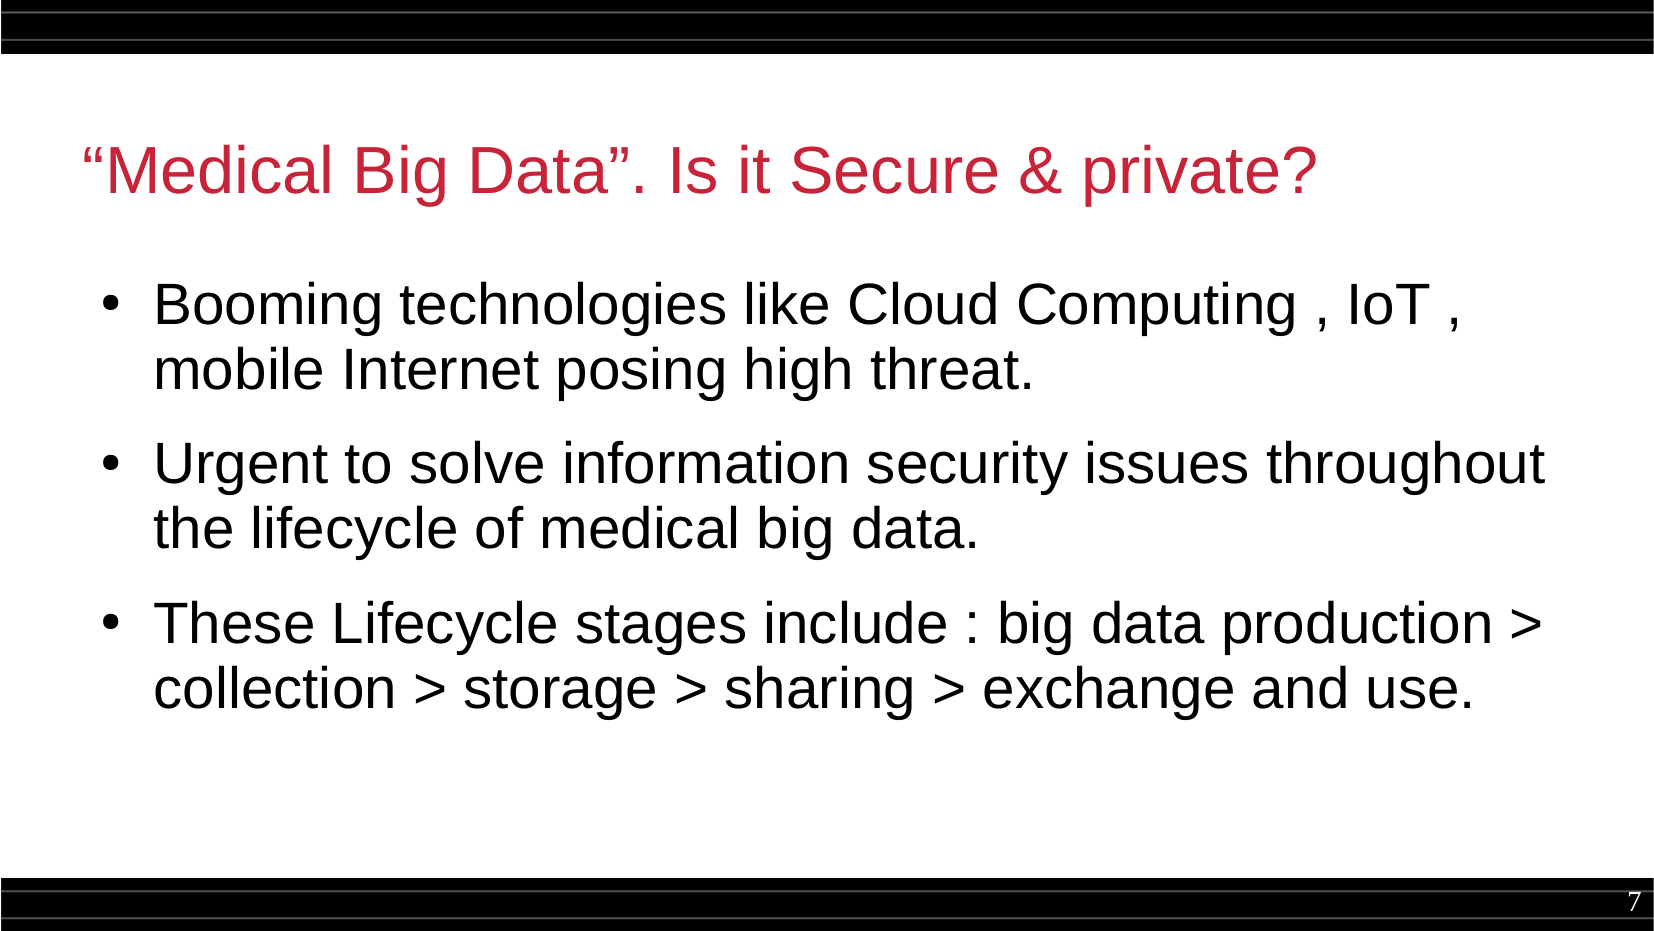

# “Medical Big Data”. Is it Secure & private?
Booming technologies like Cloud Computing , IoT , mobile Internet posing high threat.
Urgent to solve information security issues throughout the lifecycle of medical big data.
These Lifecycle stages include : big data production > collection > storage > sharing > exchange and use.